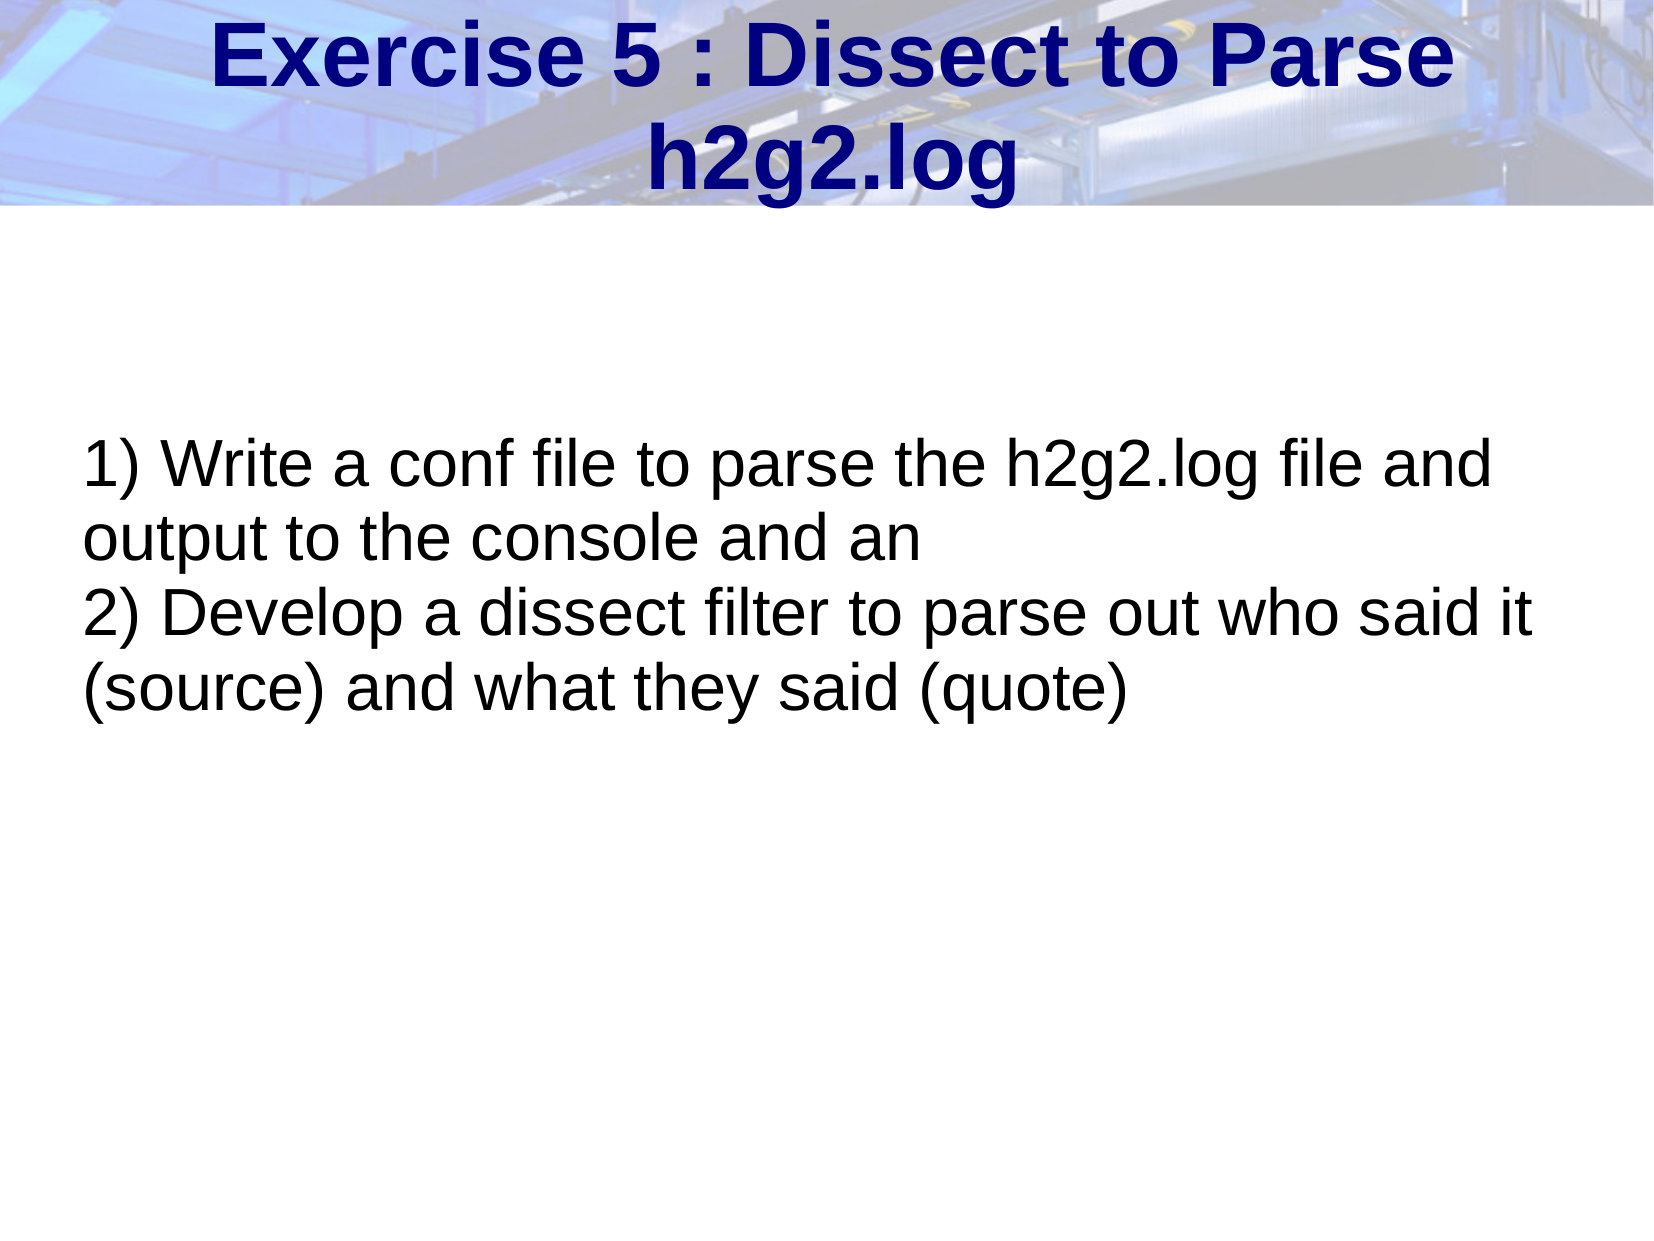

# Exercise 5 : Dissect to Parse h2g2.log
 Write a conf file to parse the h2g2.log file and output to the console and an
 Develop a dissect filter to parse out who said it (source) and what they said (quote)